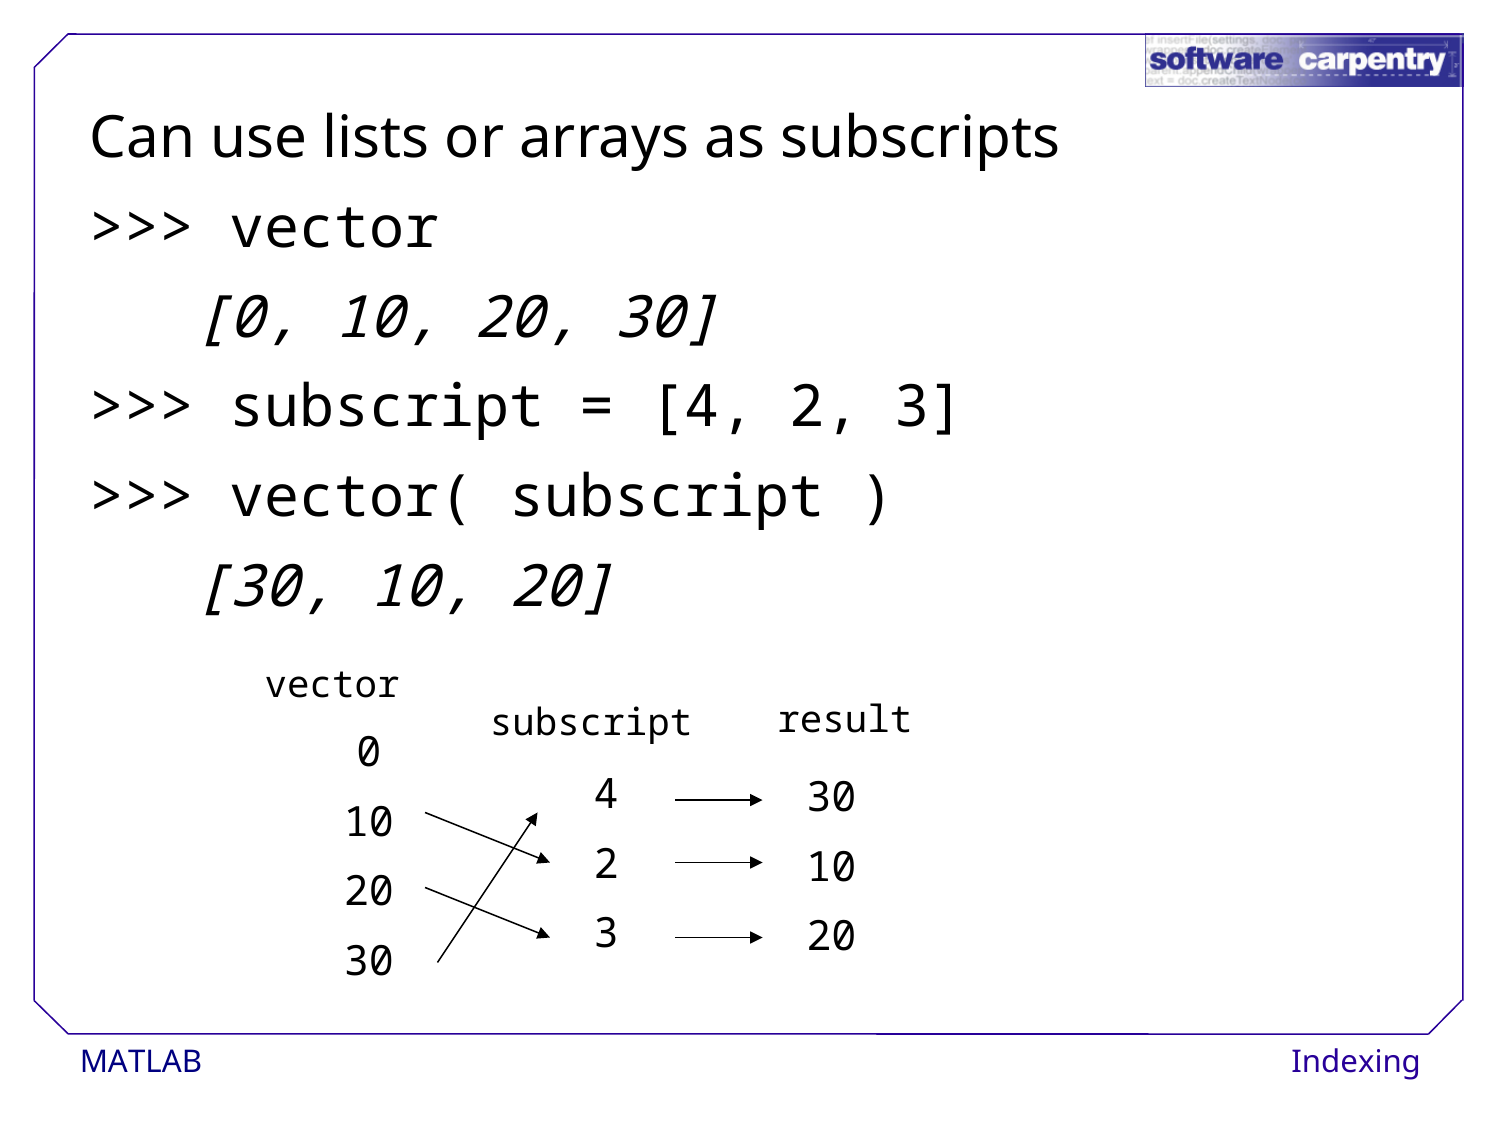

# Can use lists or arrays as subscripts
>>> vector
 [0, 10, 20, 30]
>>> subscript = [4, 2, 3]
>>> vector( subscript )
 [30, 10, 20]
vector
result
subscript
| 0 |
| --- |
| 10 |
| 20 |
| 30 |
| 4 |
| --- |
| 2 |
| 3 |
| 30 |
| --- |
| 10 |
| 20 |